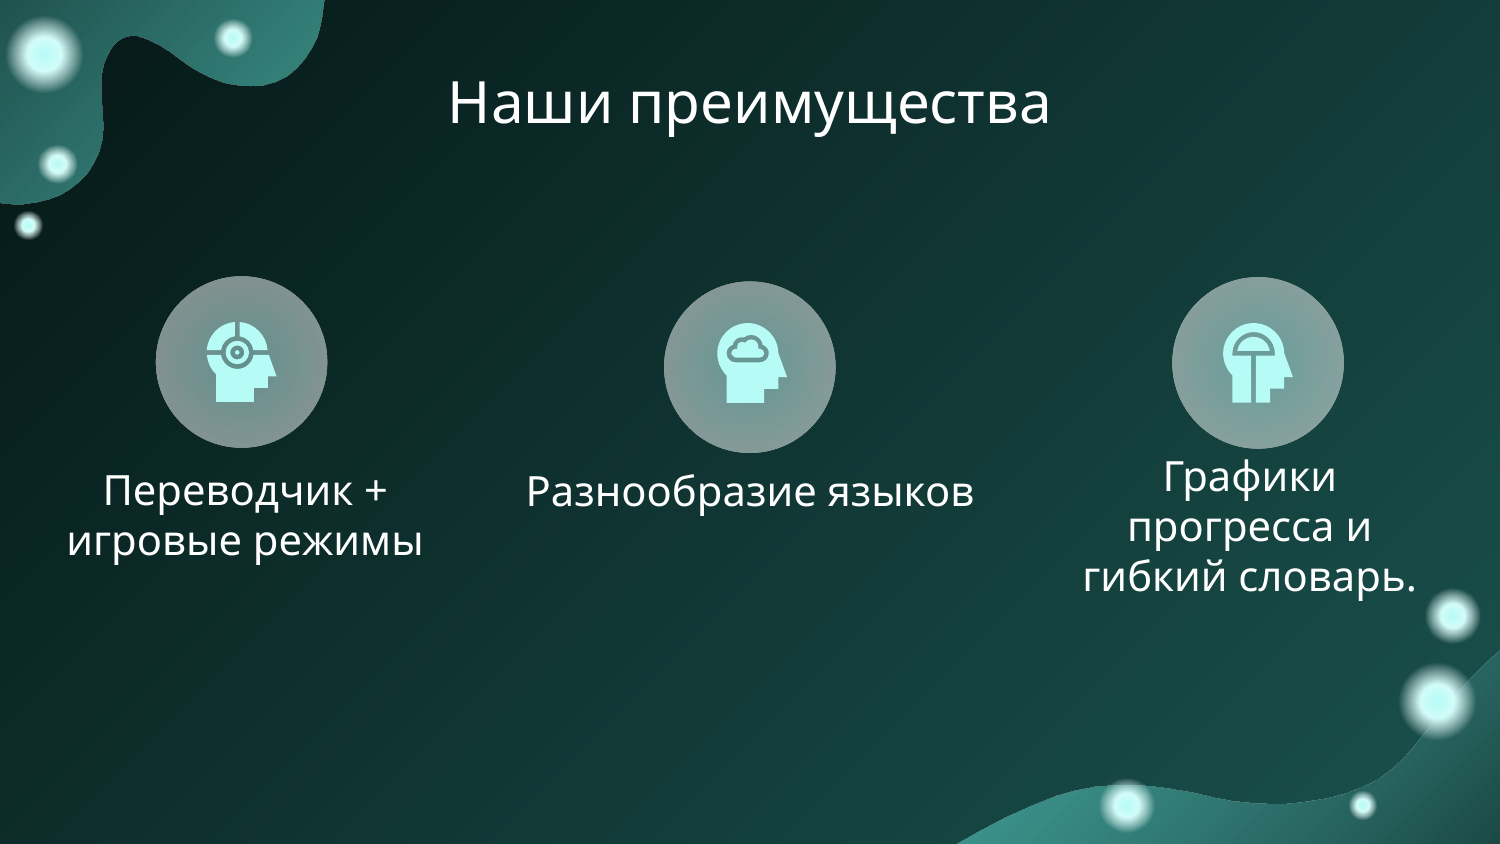

# Наши преимущества
Переводчик + игровые режимы
Разнообразие языков
Графики прогресса и гибкий словарь.